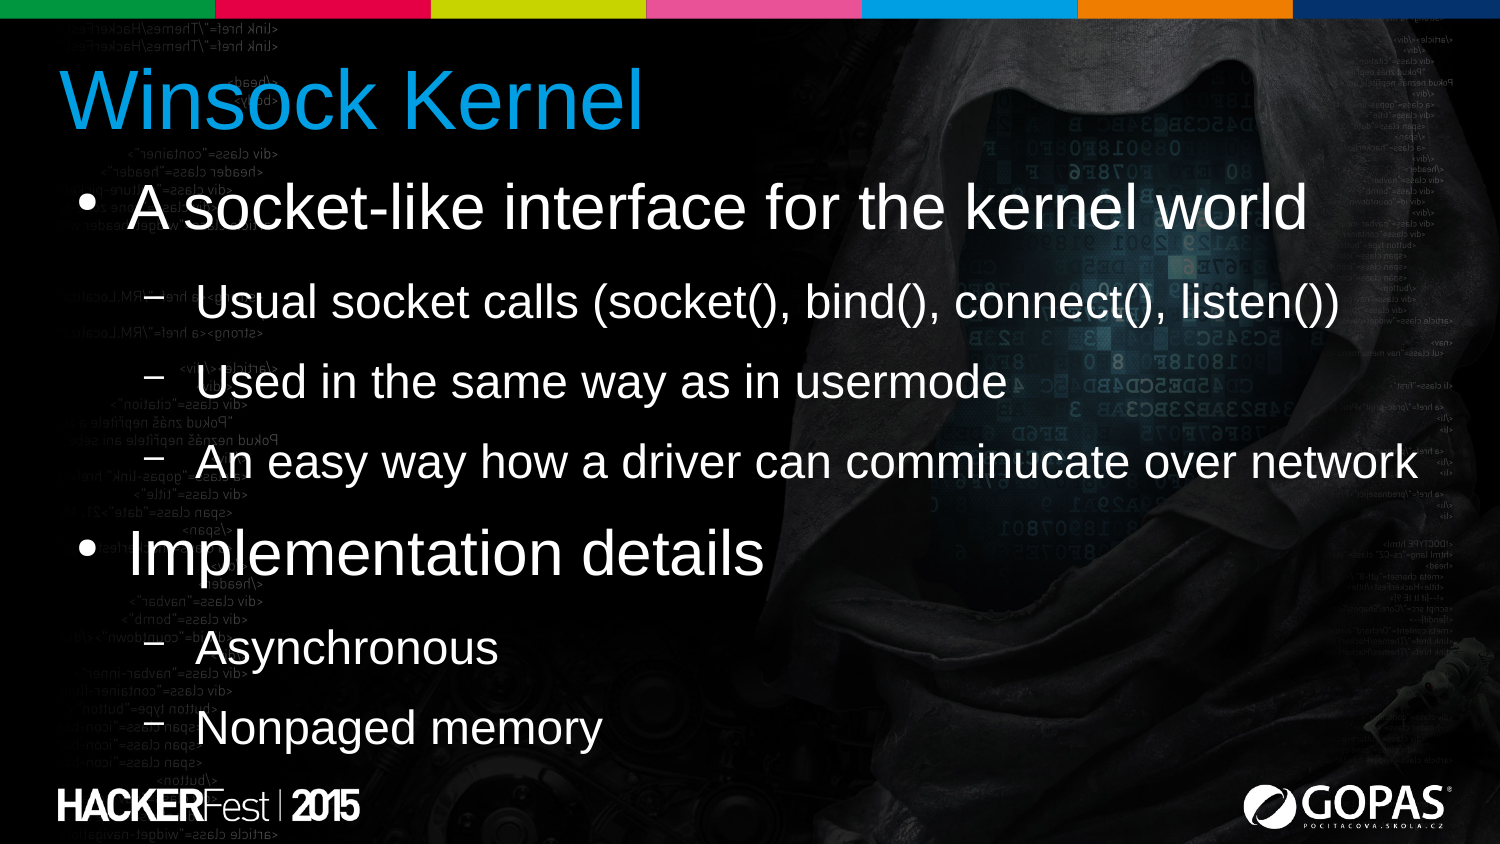

# Winsock Kernel
A socket-like interface for the kernel world
Usual socket calls (socket(), bind(), connect(), listen())
Used in the same way as in usermode
An easy way how a driver can comminucate over network
Implementation details
Asynchronous
Nonpaged memory